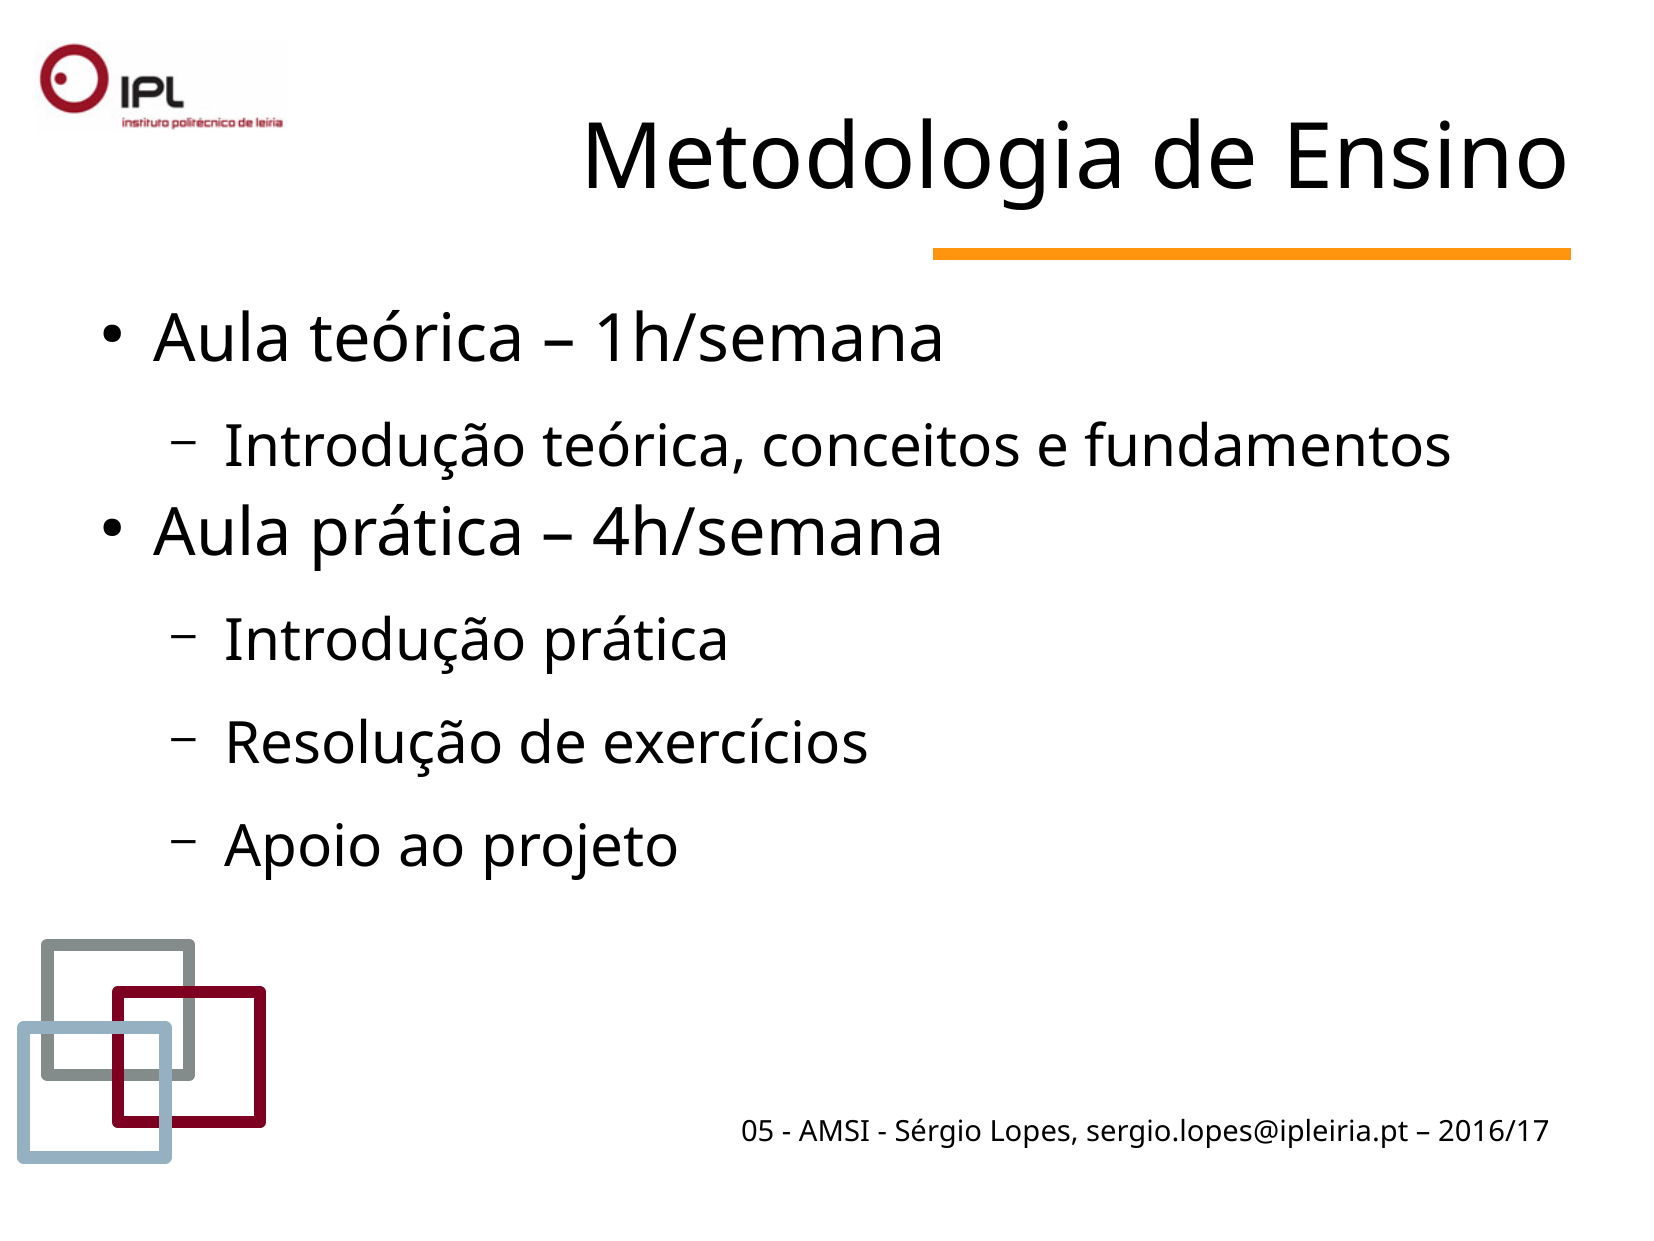

# Metodologia de Ensino
Aula teórica – 1h/semana
Introdução teórica, conceitos e fundamentos
Aula prática – 4h/semana
Introdução prática
Resolução de exercícios
Apoio ao projeto
05 - AMSI - Sérgio Lopes, sergio.lopes@ipleiria.pt – 2016/17